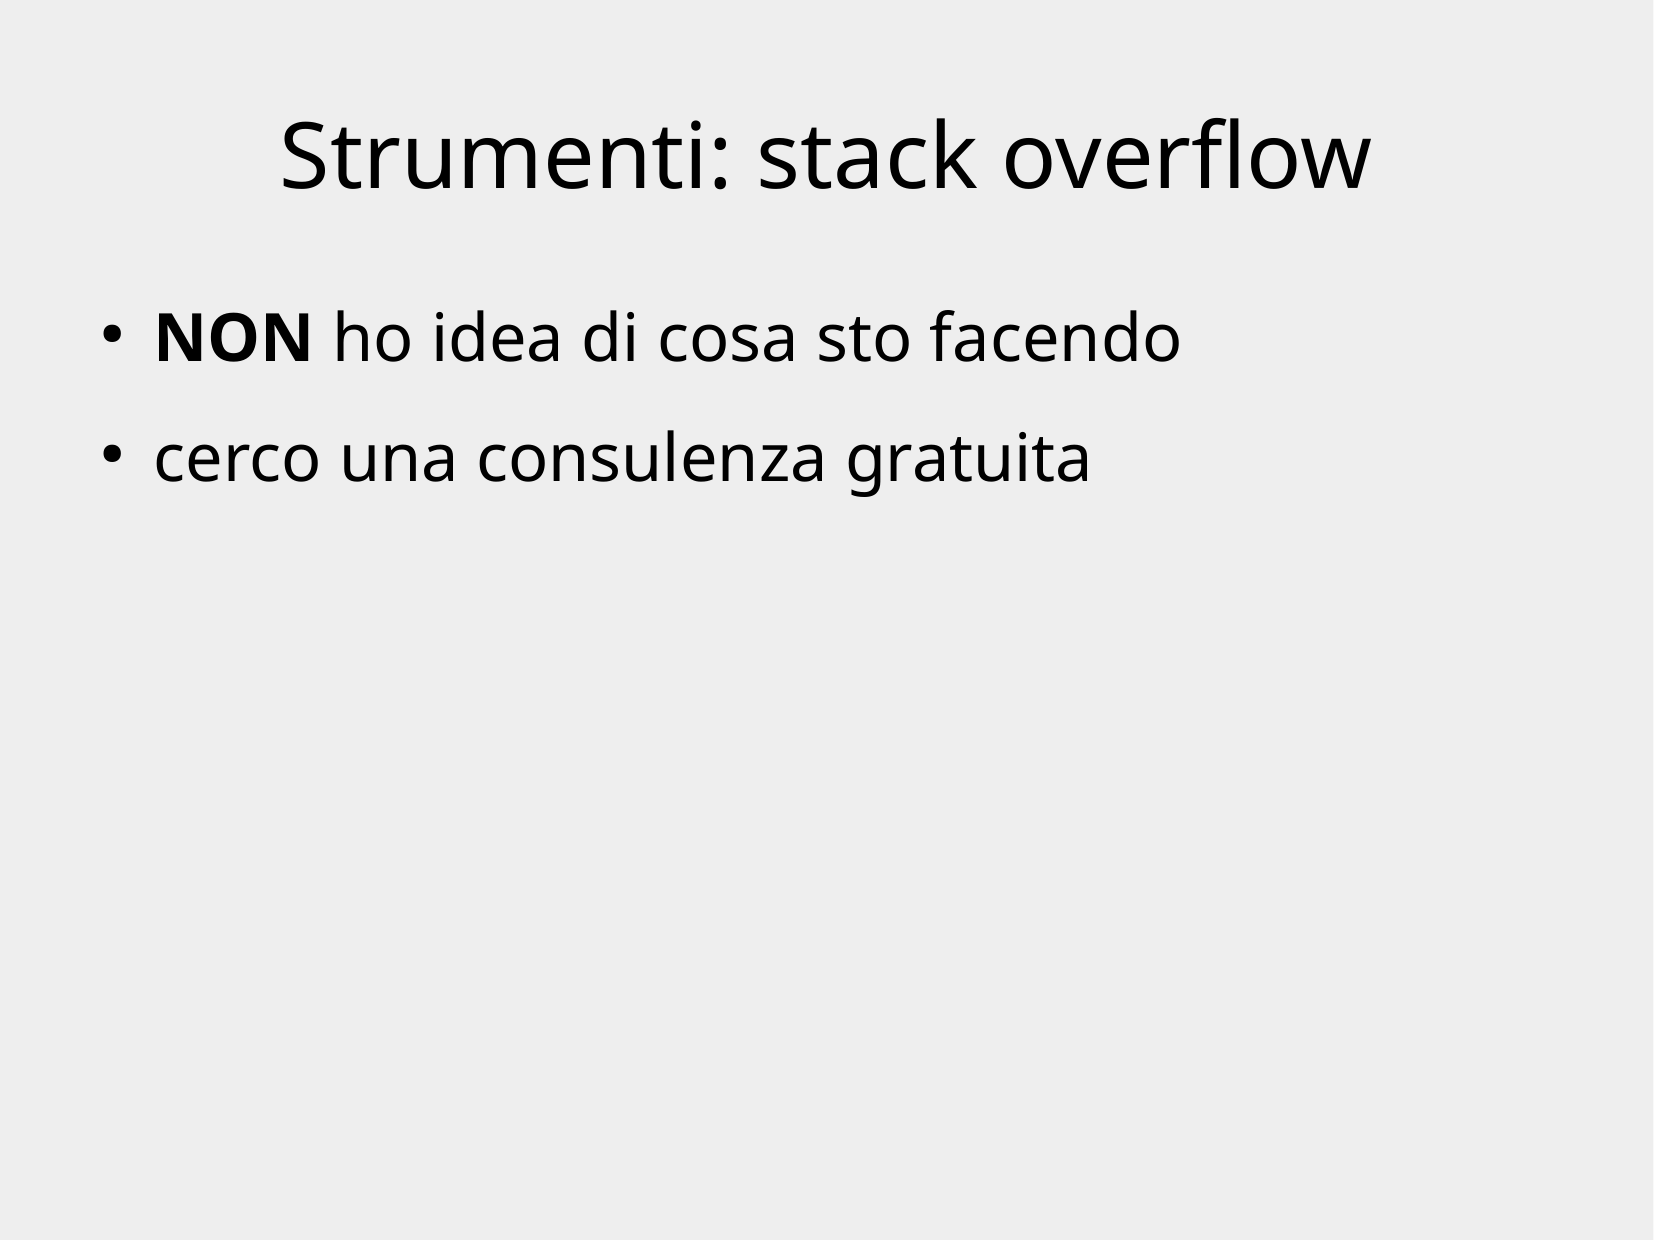

# Strumenti: stack overflow
NON ho idea di cosa sto facendo
cerco una consulenza gratuita